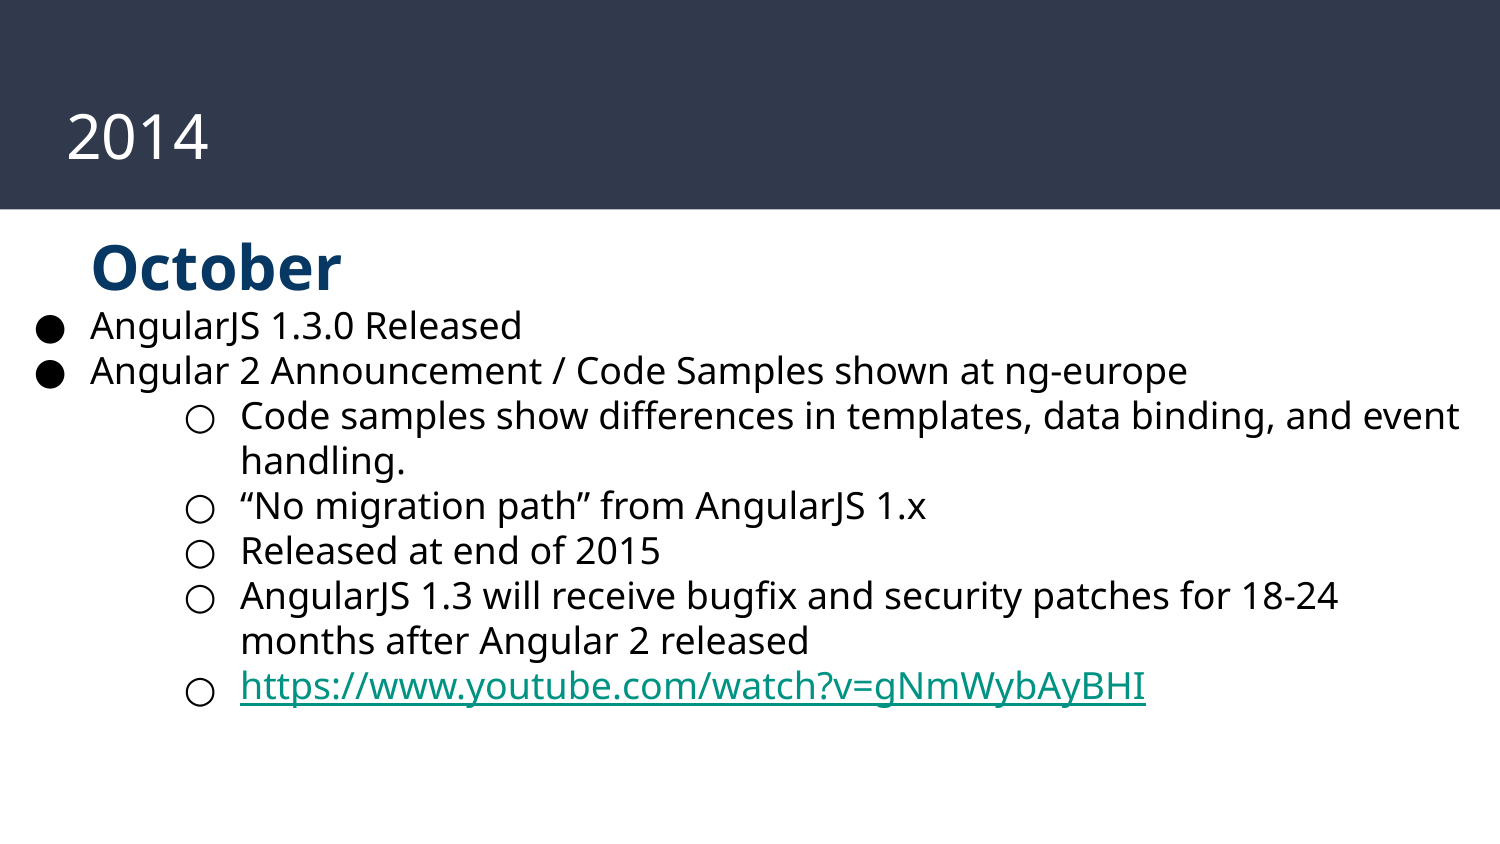

# 2014
October
AngularJS 1.3.0 Released
Angular 2 Announcement / Code Samples shown at ng-europe
Code samples show differences in templates, data binding, and event handling.
“No migration path” from AngularJS 1.x
Released at end of 2015
AngularJS 1.3 will receive bugfix and security patches for 18-24 months after Angular 2 released
https://www.youtube.com/watch?v=gNmWybAyBHI